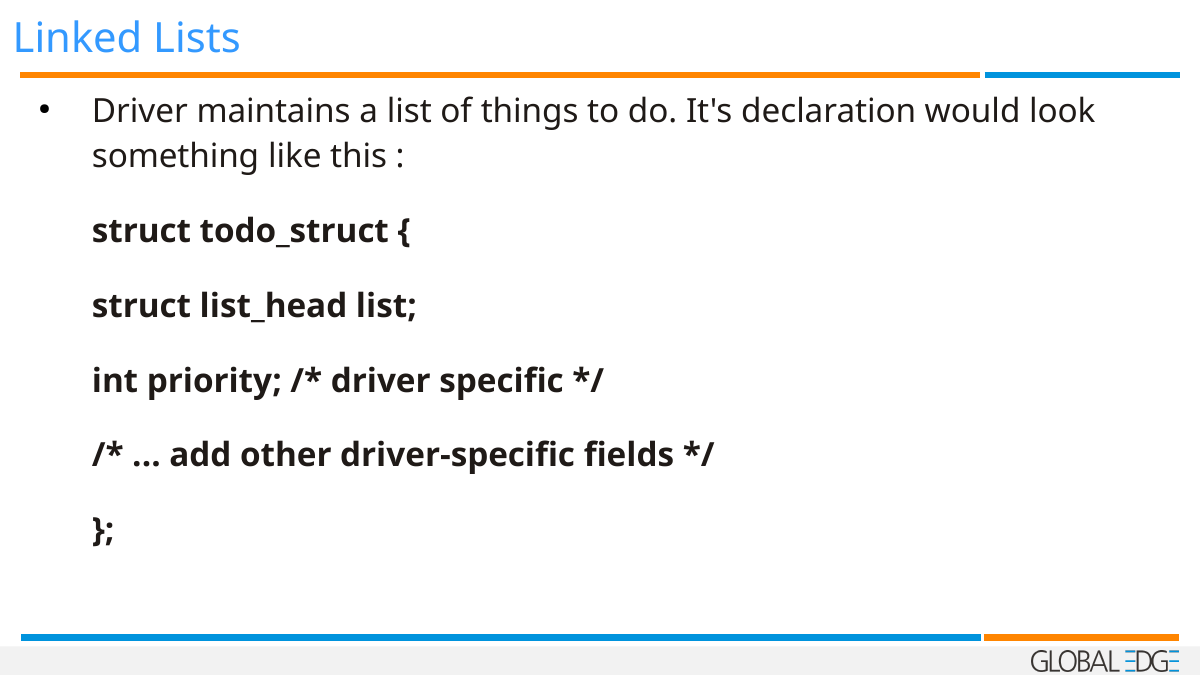

# Linked Lists
Driver maintains a list of things to do. It's declaration would look something like this :
struct todo_struct {
struct list_head list;
int priority; /* driver specific */
/* ... add other driver-specific fields */
};